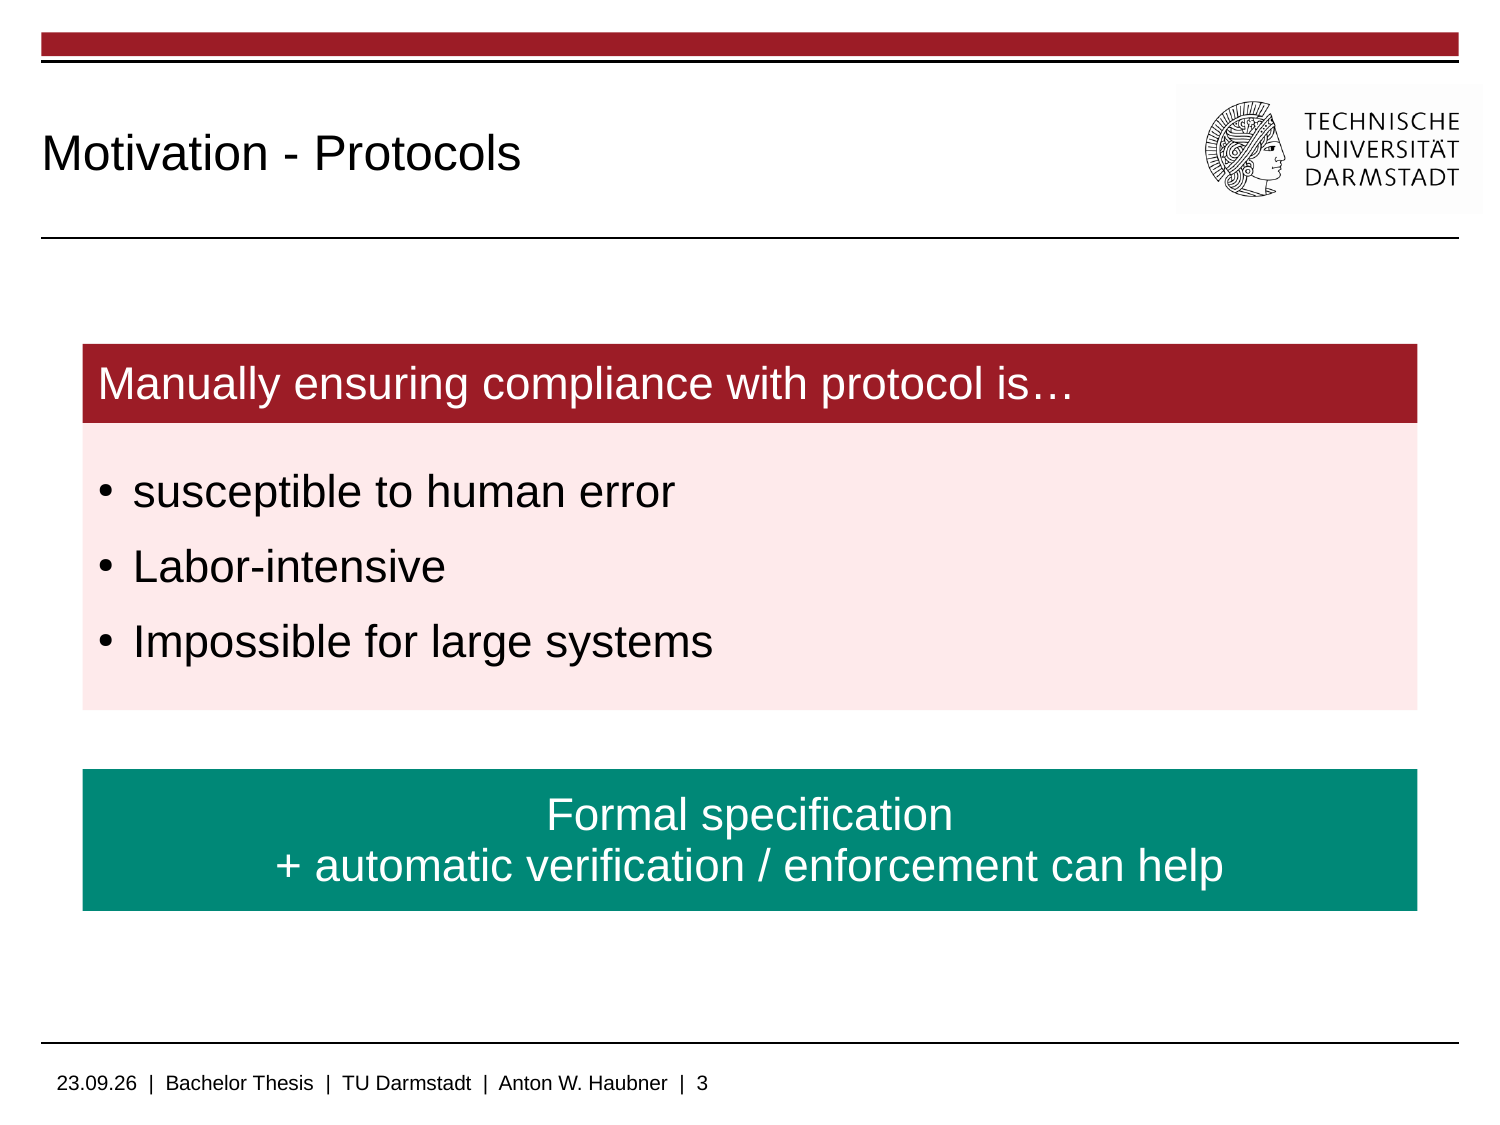

# Motivation - Protocols
Manually ensuring compliance with protocol is…
susceptible to human error
Labor-intensive
Impossible for large systems
Formal specification
+ automatic verification / enforcement can help